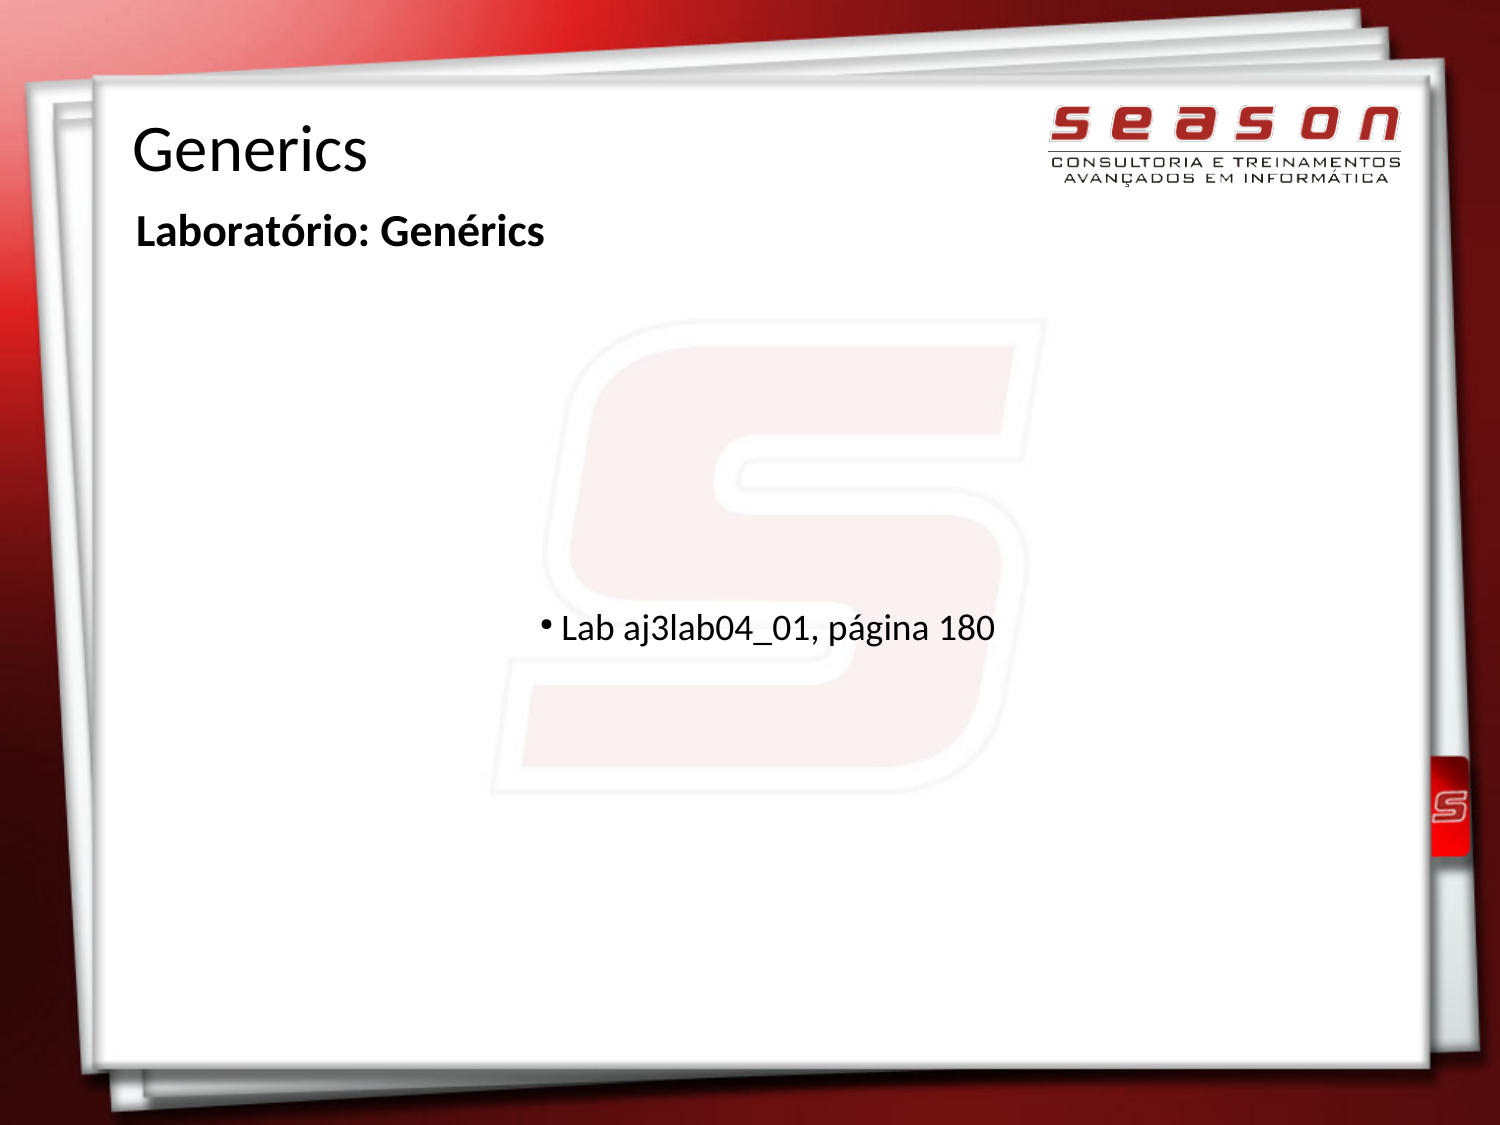

# Generics
Laboratório: Genérics
 Lab aj3lab04_01, página 180